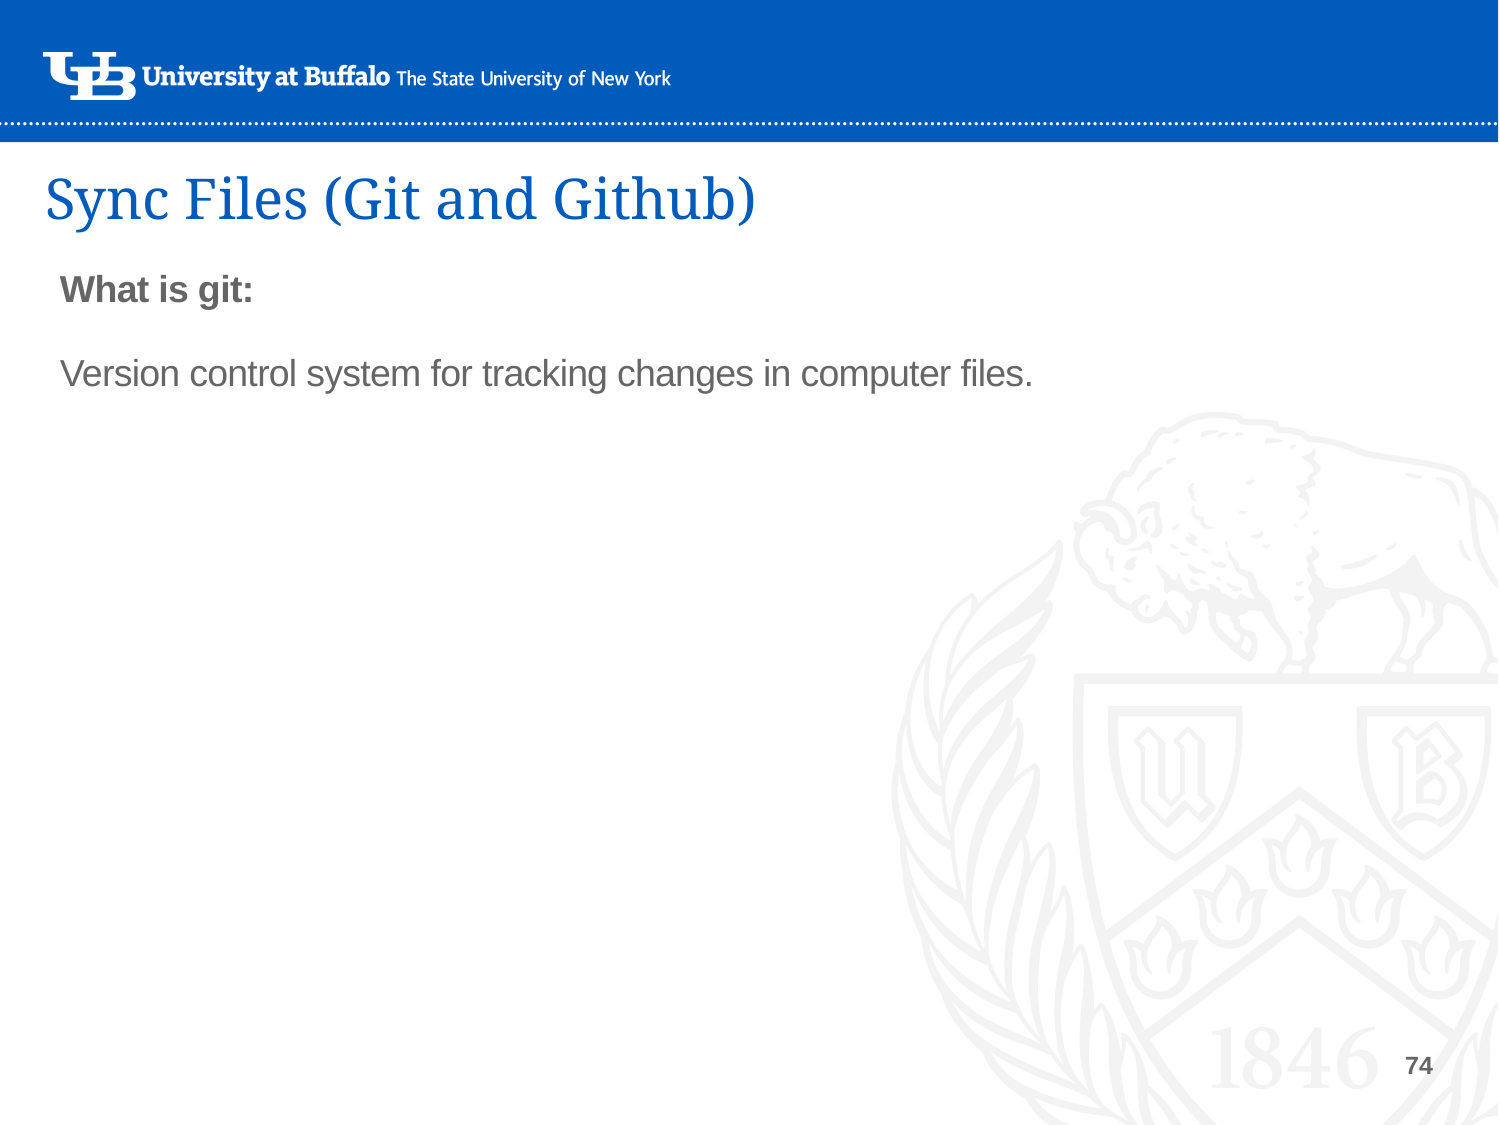

# Sync Files (Git and Github)
What is git:
Version control system for tracking changes in computer files.